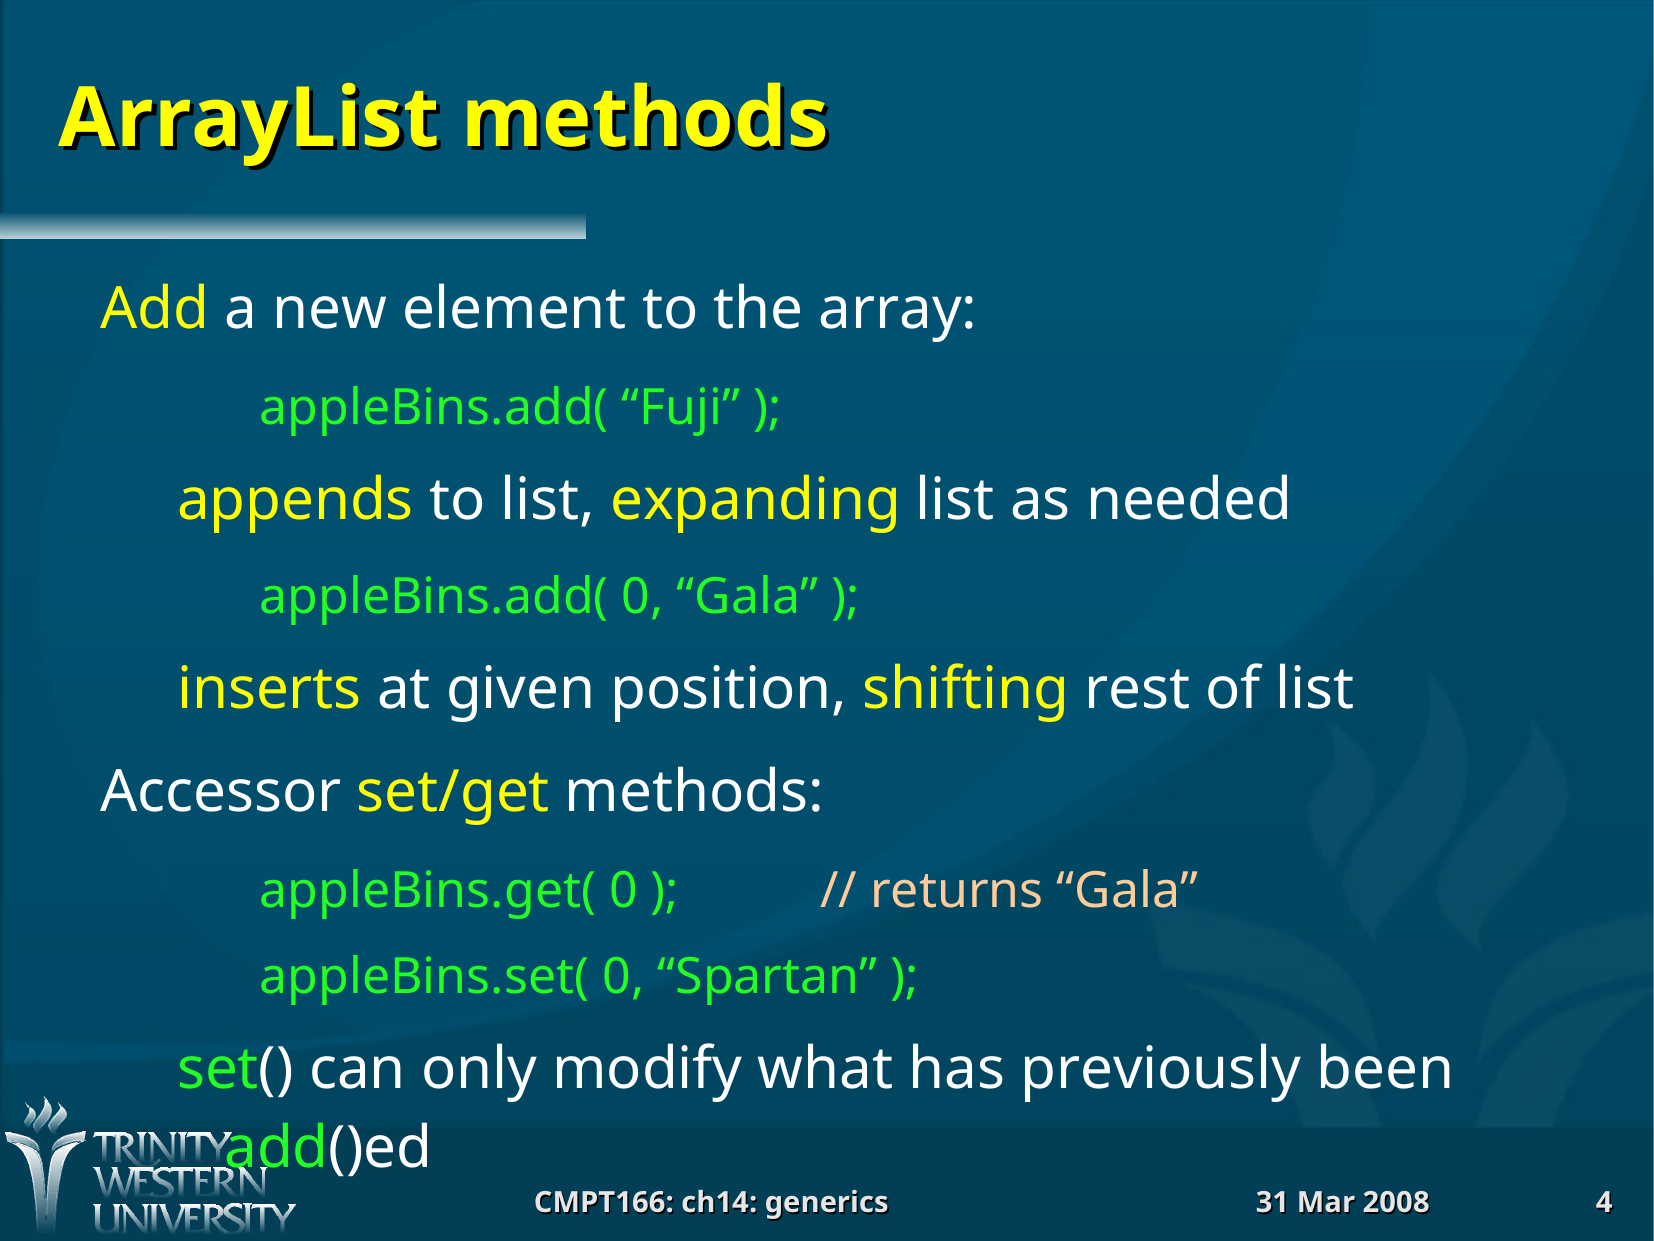

# ArrayList methods
Add a new element to the array:
appleBins.add( “Fuji” );
appends to list, expanding list as needed
appleBins.add( 0, “Gala” );
inserts at given position, shifting rest of list
Accessor set/get methods:
appleBins.get( 0 );		// returns “Gala”
appleBins.set( 0, “Spartan” );
set() can only modify what has previously been add()ed
CMPT166: ch14: generics
31 Mar 2008
4